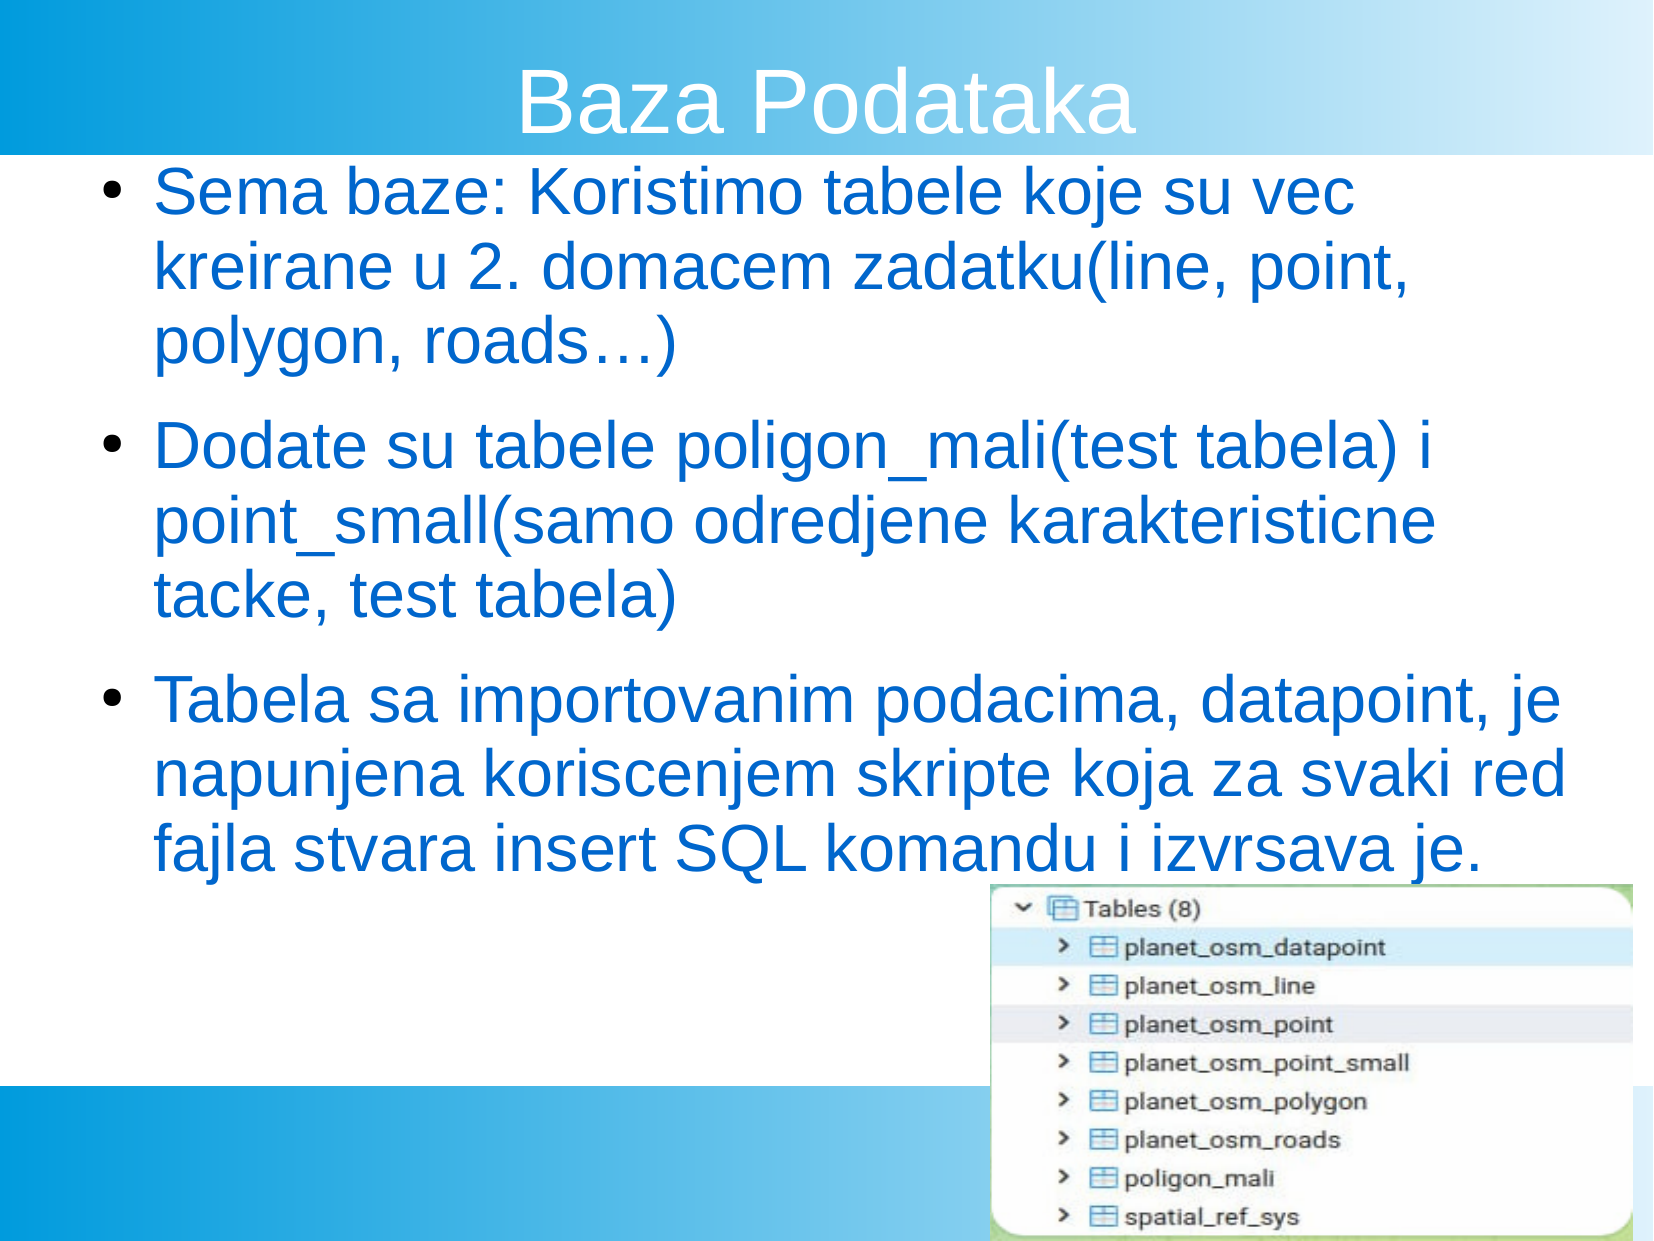

# Baza Podataka
Sema baze: Koristimo tabele koje su vec kreirane u 2. domacem zadatku(line, point, polygon, roads…)
Dodate su tabele poligon_mali(test tabela) i point_small(samo odredjene karakteristicne tacke, test tabela)
Tabela sa importovanim podacima, datapoint, je napunjena koriscenjem skripte koja za svaki red fajla stvara insert SQL komandu i izvrsava je.